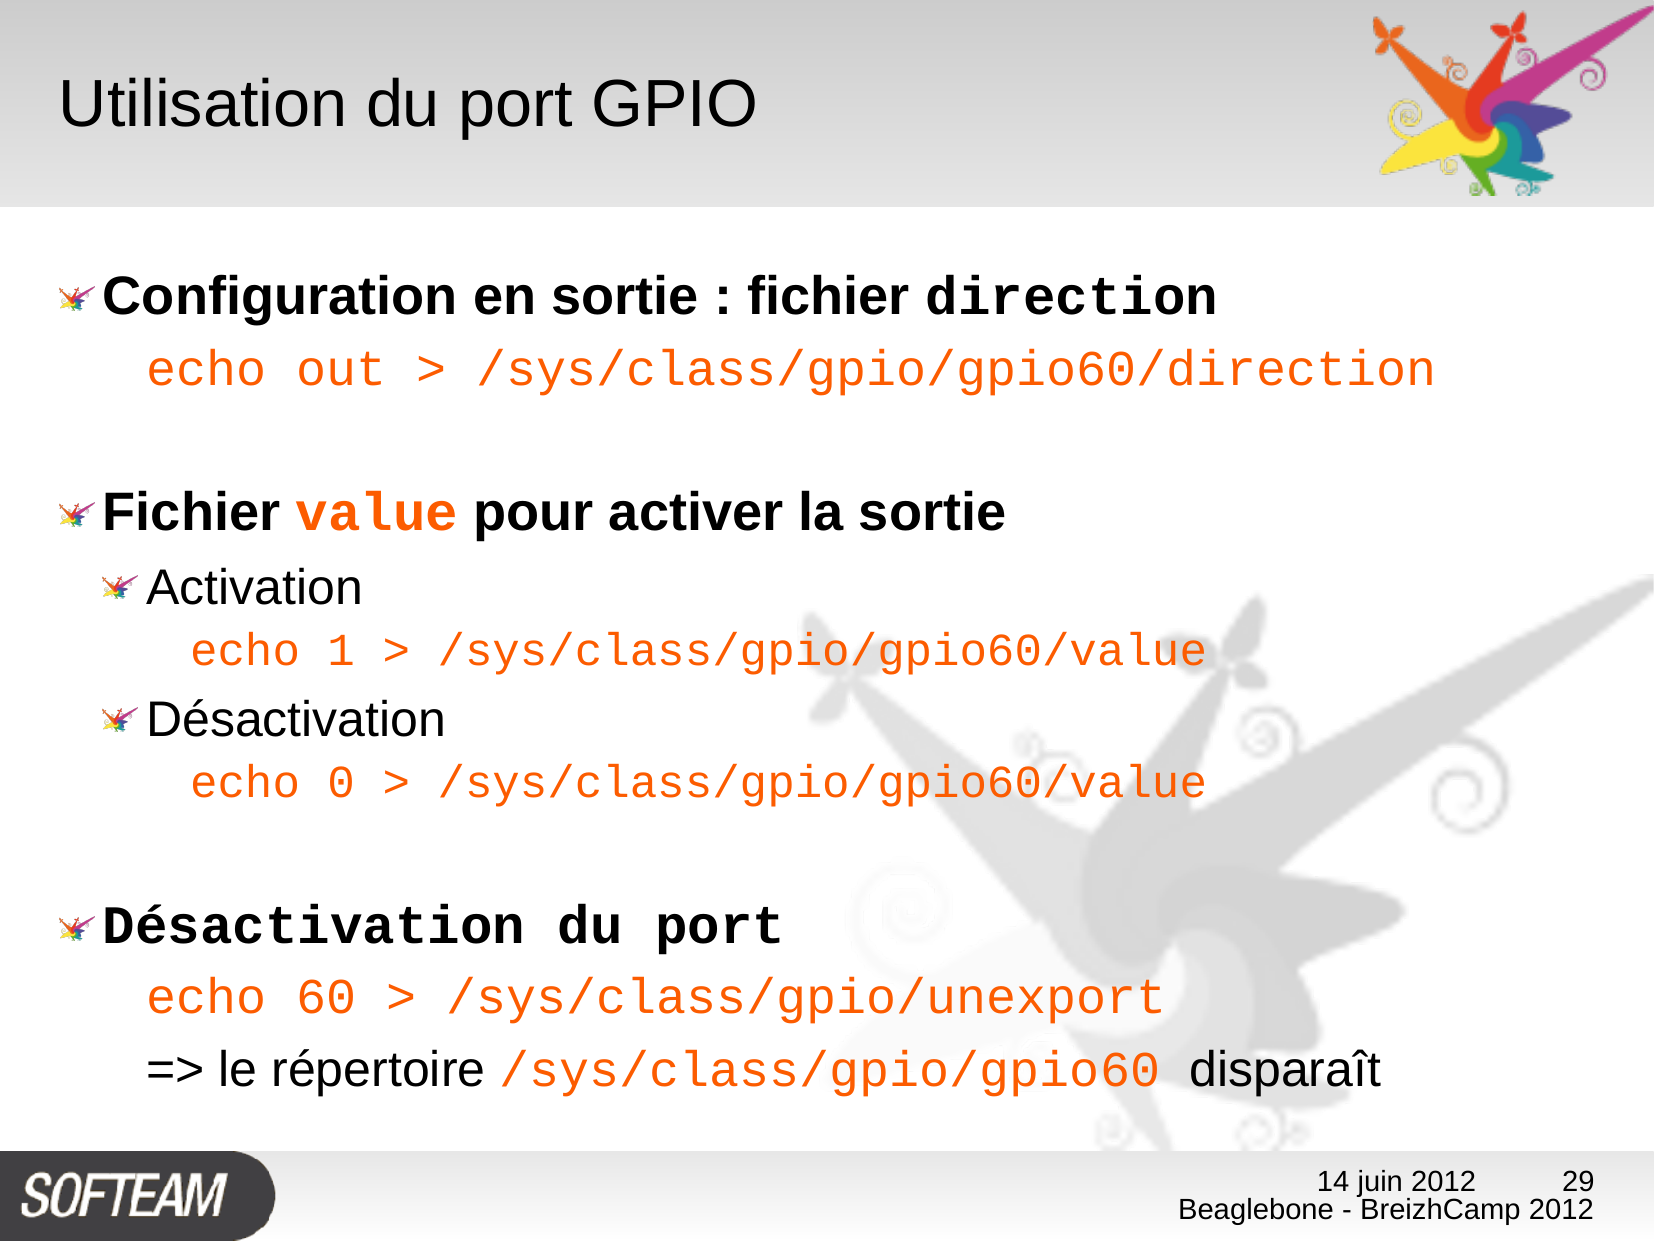

# Utilisation du port GPIO
Configuration en sortie : fichier direction
echo out > /sys/class/gpio/gpio60/direction
Fichier value pour activer la sortie
Activation
echo 1 > /sys/class/gpio/gpio60/value
Désactivation
echo 0 > /sys/class/gpio/gpio60/value
Désactivation du port
echo 60 > /sys/class/gpio/unexport
=> le répertoire /sys/class/gpio/gpio60 disparaît
14 juin 2012
29
Beaglebone - BreizhCamp 2012